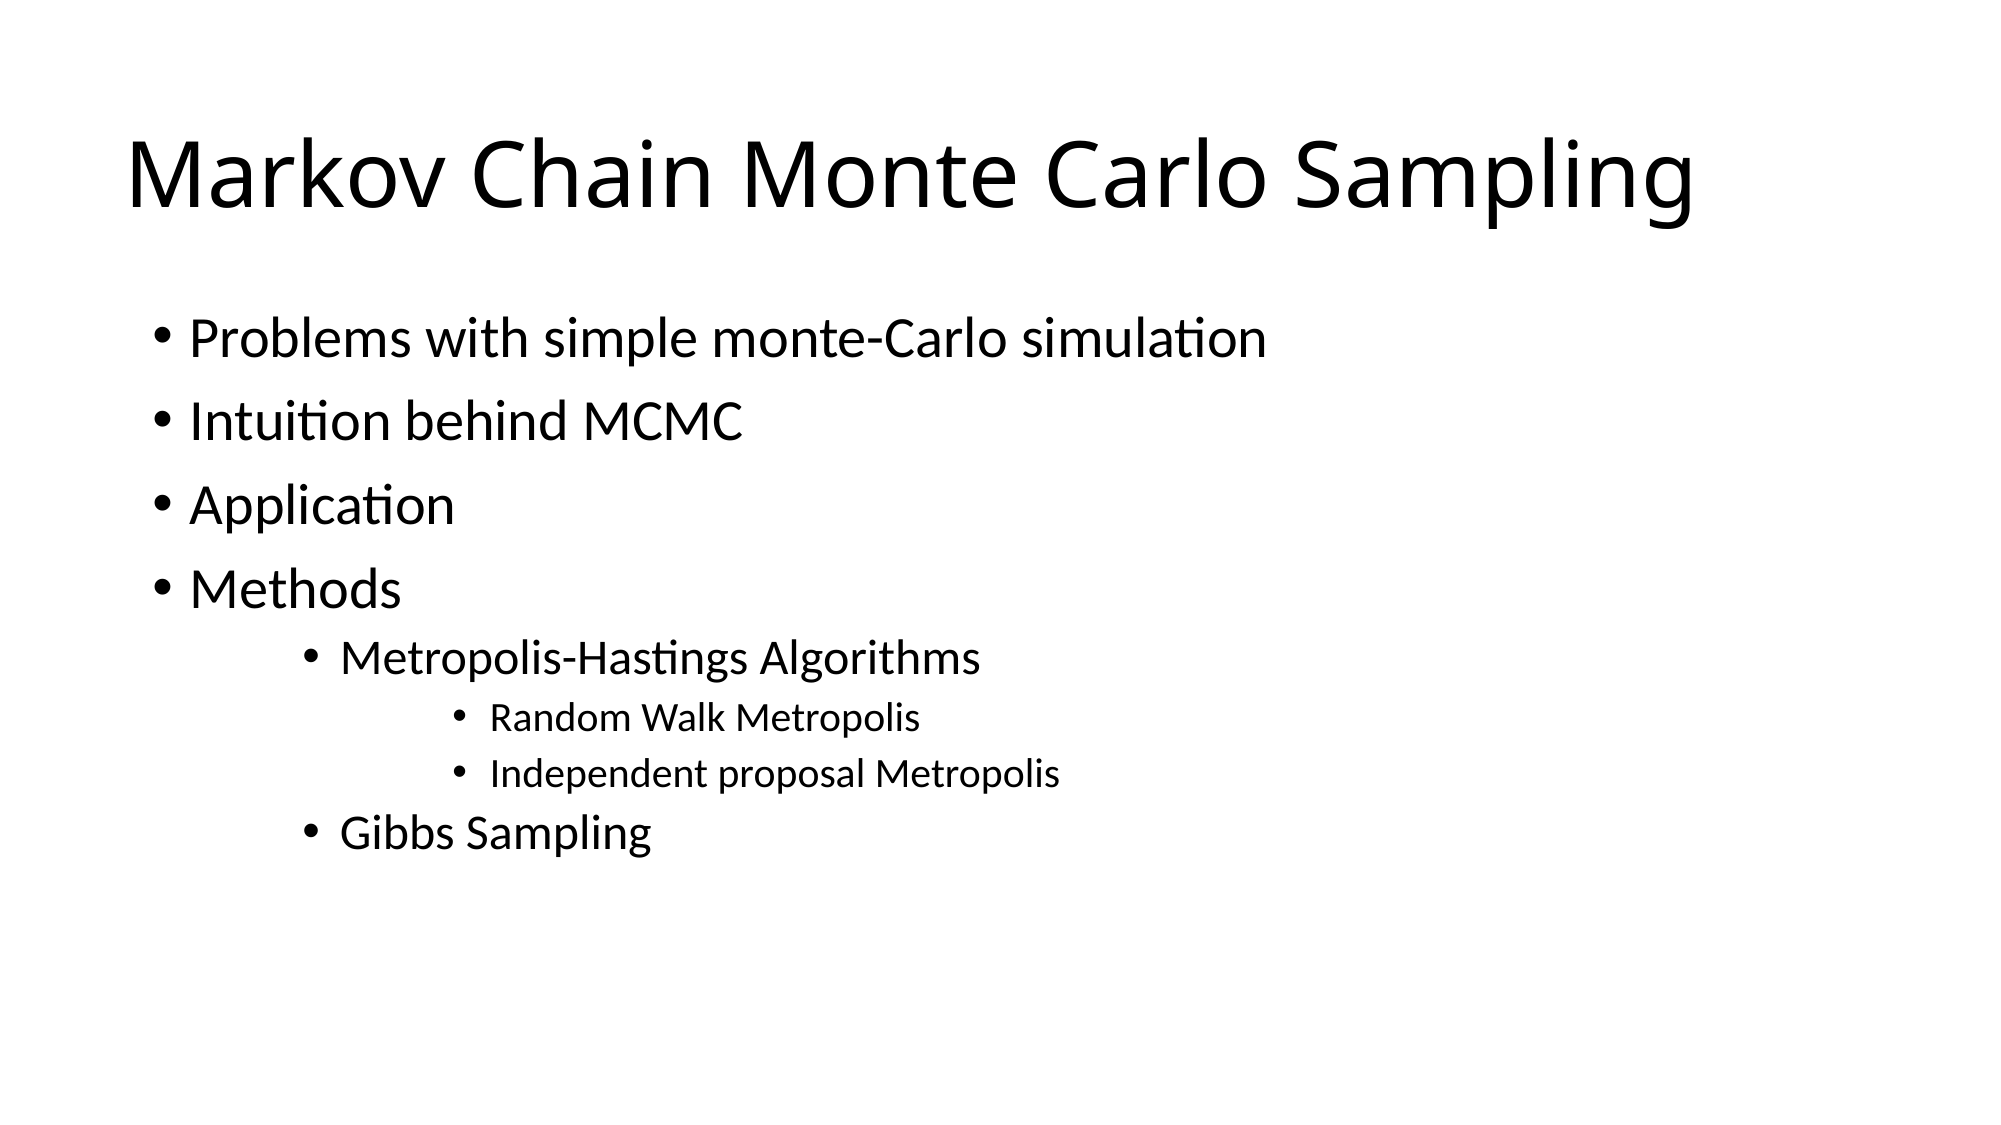

# Markov Chain Monte Carlo Sampling
Problems with simple monte-Carlo simulation
Intuition behind MCMC
Application
Methods
Metropolis-Hastings Algorithms
Random Walk Metropolis
Independent proposal Metropolis
Gibbs Sampling